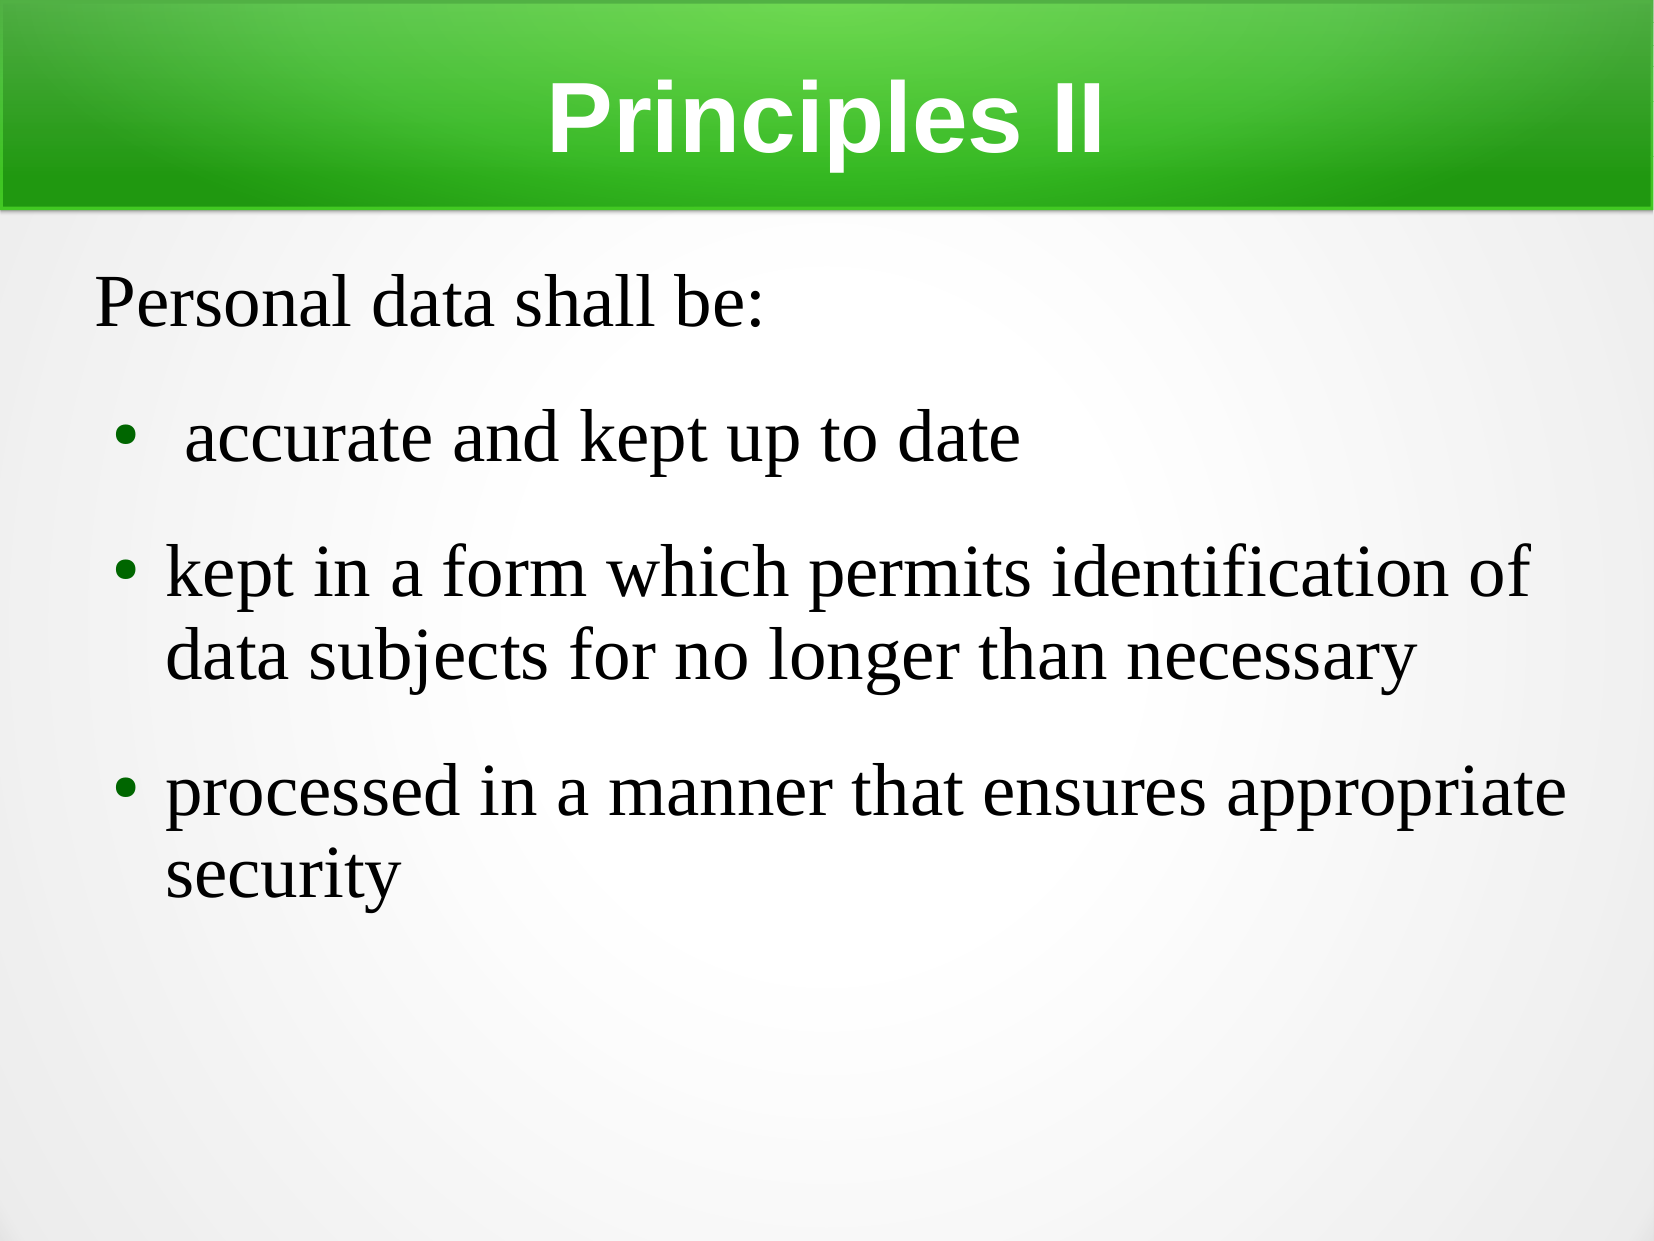

# Principles II
Personal data shall be:
 accurate and kept up to date
kept in a form which permits identification of data subjects for no longer than necessary
processed in a manner that ensures appropriate security